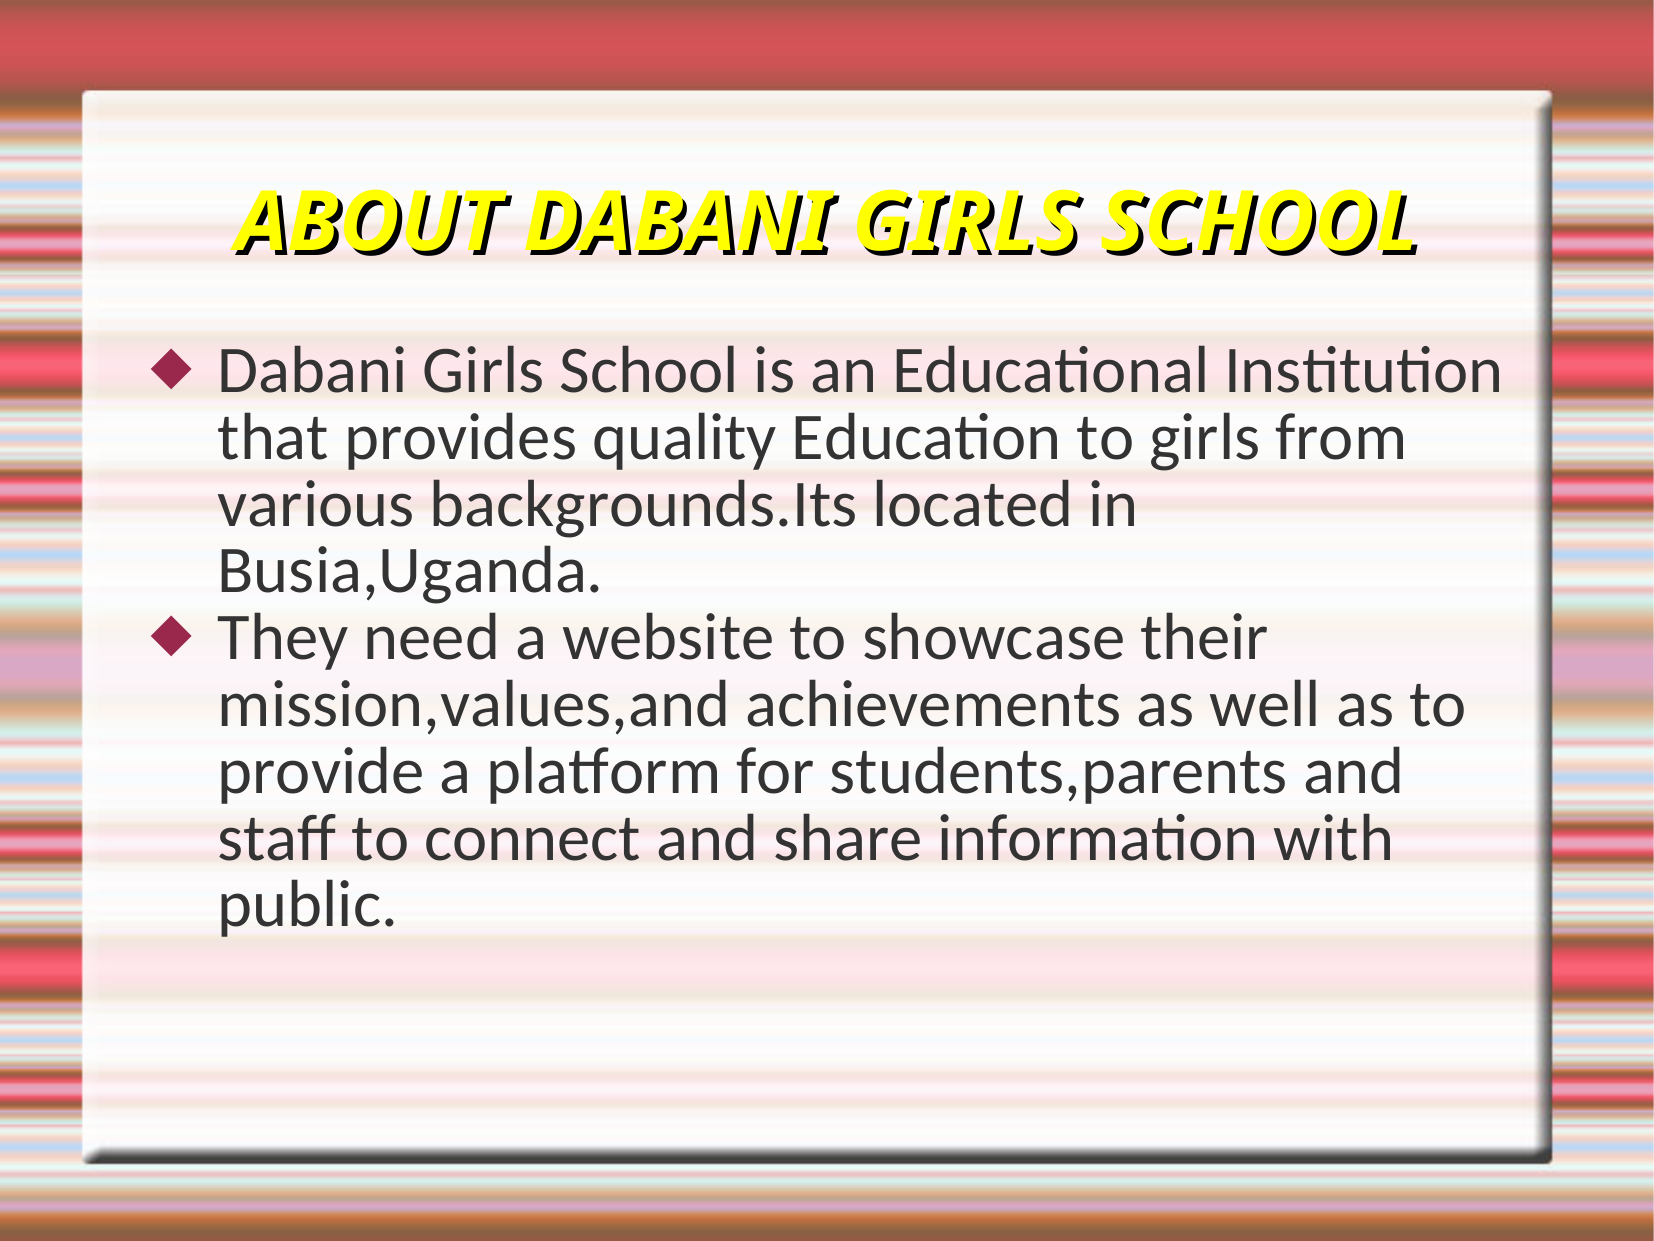

# ABOUT DABANI GIRLS SCHOOL
Dabani Girls School is an Educational Institution that provides quality Education to girls from various backgrounds.Its located in Busia,Uganda.
They need a website to showcase their mission,values,and achievements as well as to provide a platform for students,parents and staff to connect and share information with public.